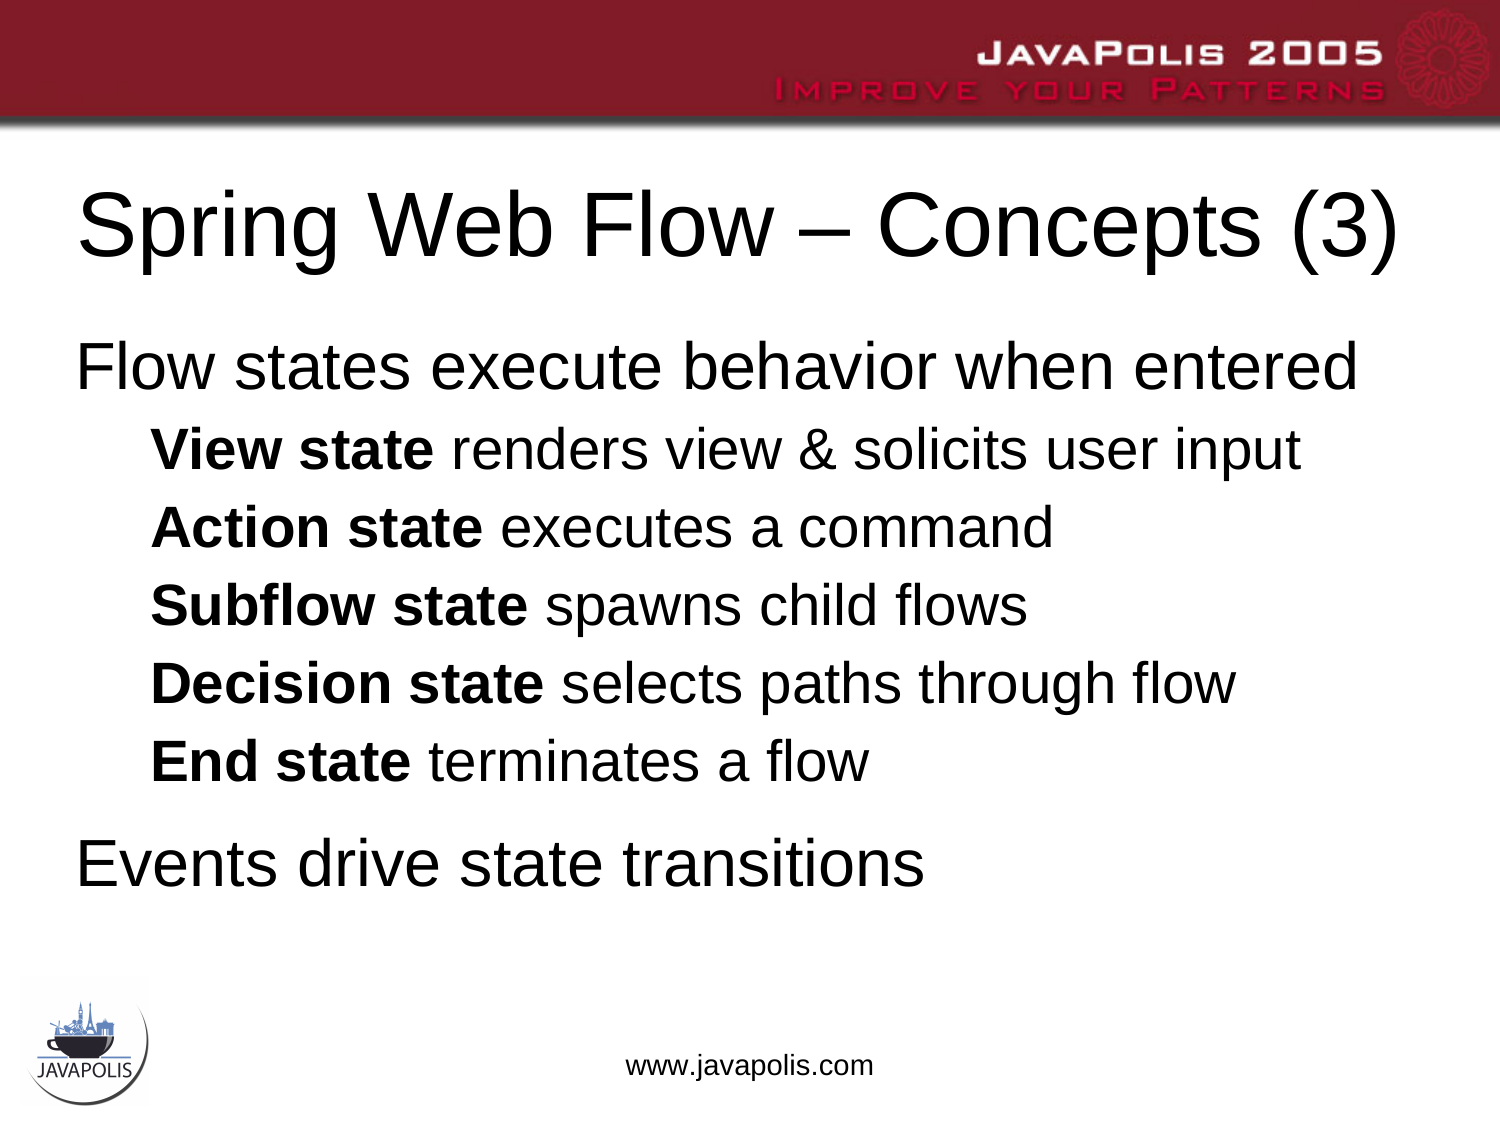

# Spring Web Flow – Concepts (3)
Flow states execute behavior when entered
View state renders view & solicits user input
Action state executes a command
Subflow state spawns child flows
Decision state selects paths through flow
End state terminates a flow
Events drive state transitions